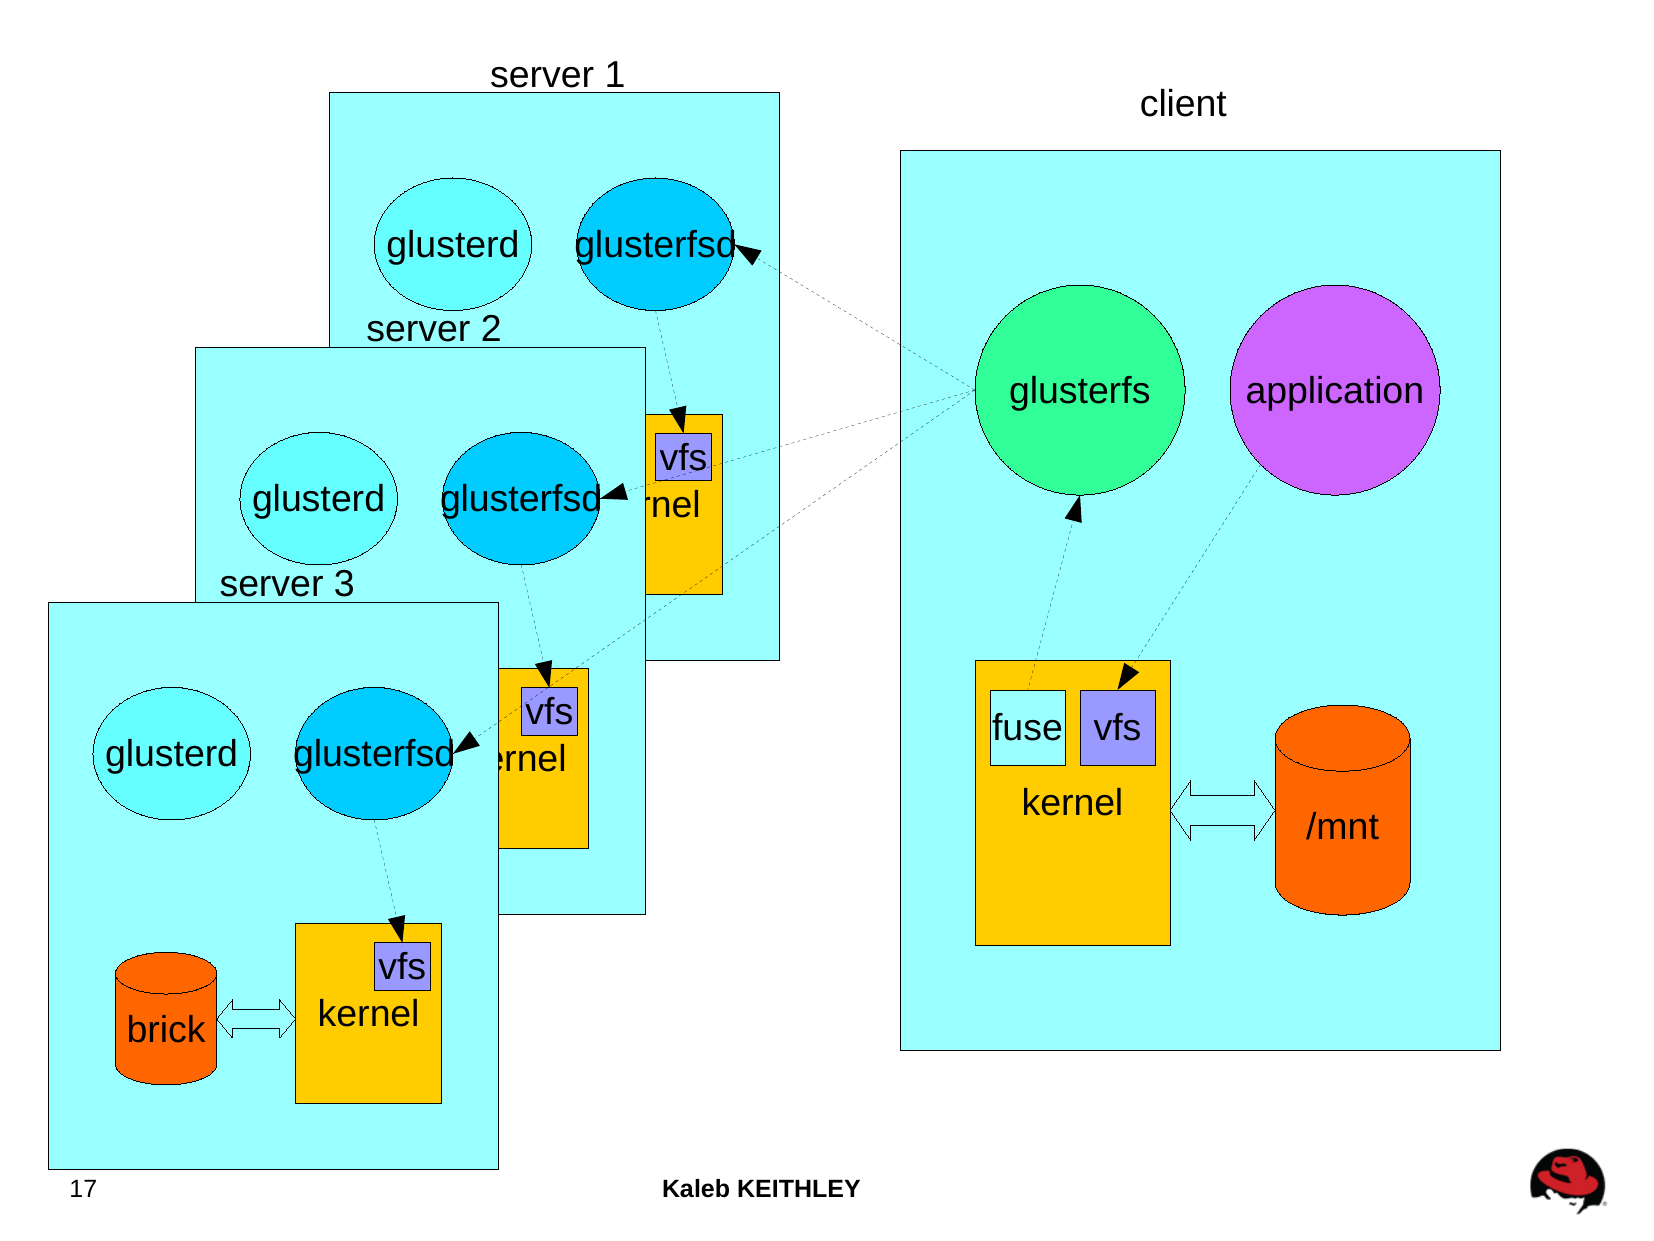

server 1
glusterd
glusterfsd
kernel
vfs
brick
client
glusterfs
application
 server 2
glusterd
glusterfsd
kernel
vfs
brick
 server 3
glusterd
glusterfsd
kernel
vfs
brick
kernel
fuse
vfs
/mnt